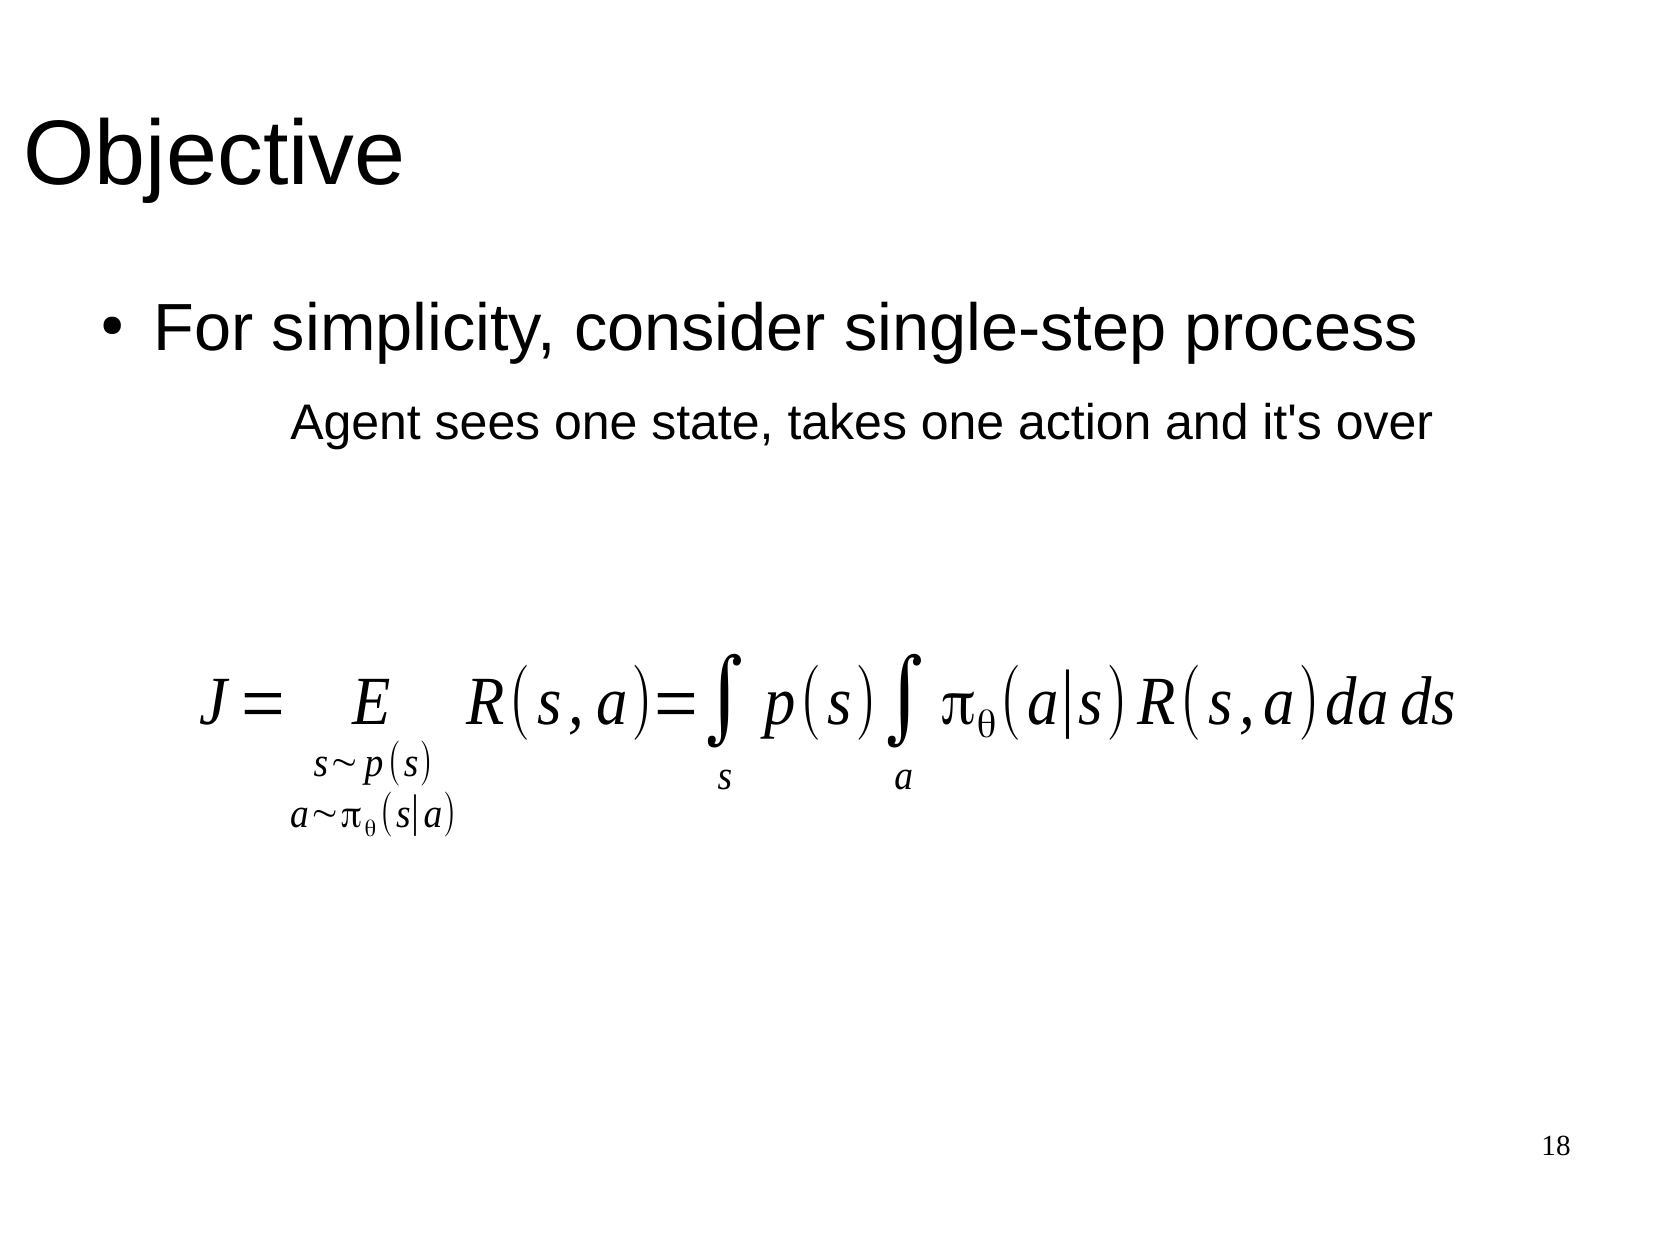

# Objective
For simplicity, consider single-step process
Agent sees one state, takes one action and it's over
18